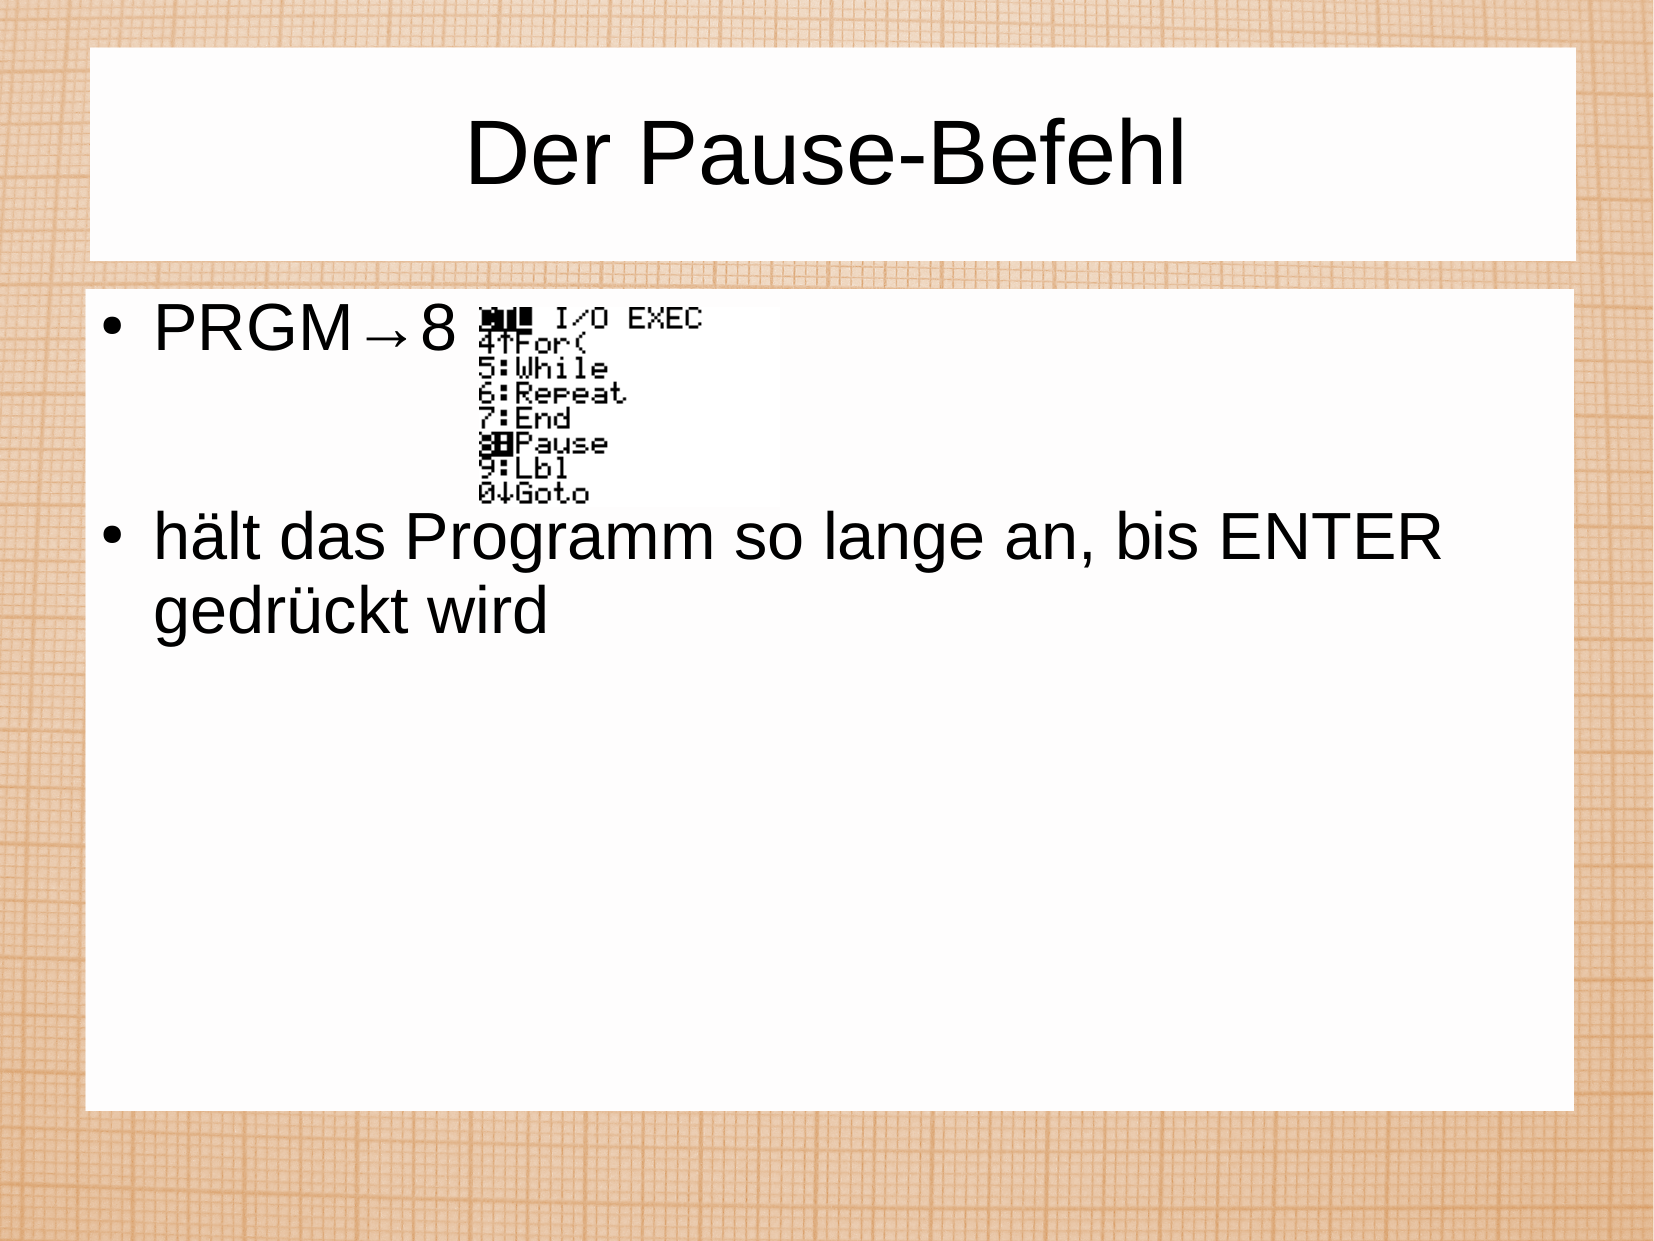

# Der Pause-Befehl
PRGM→8
hält das Programm so lange an, bis ENTER gedrückt wird